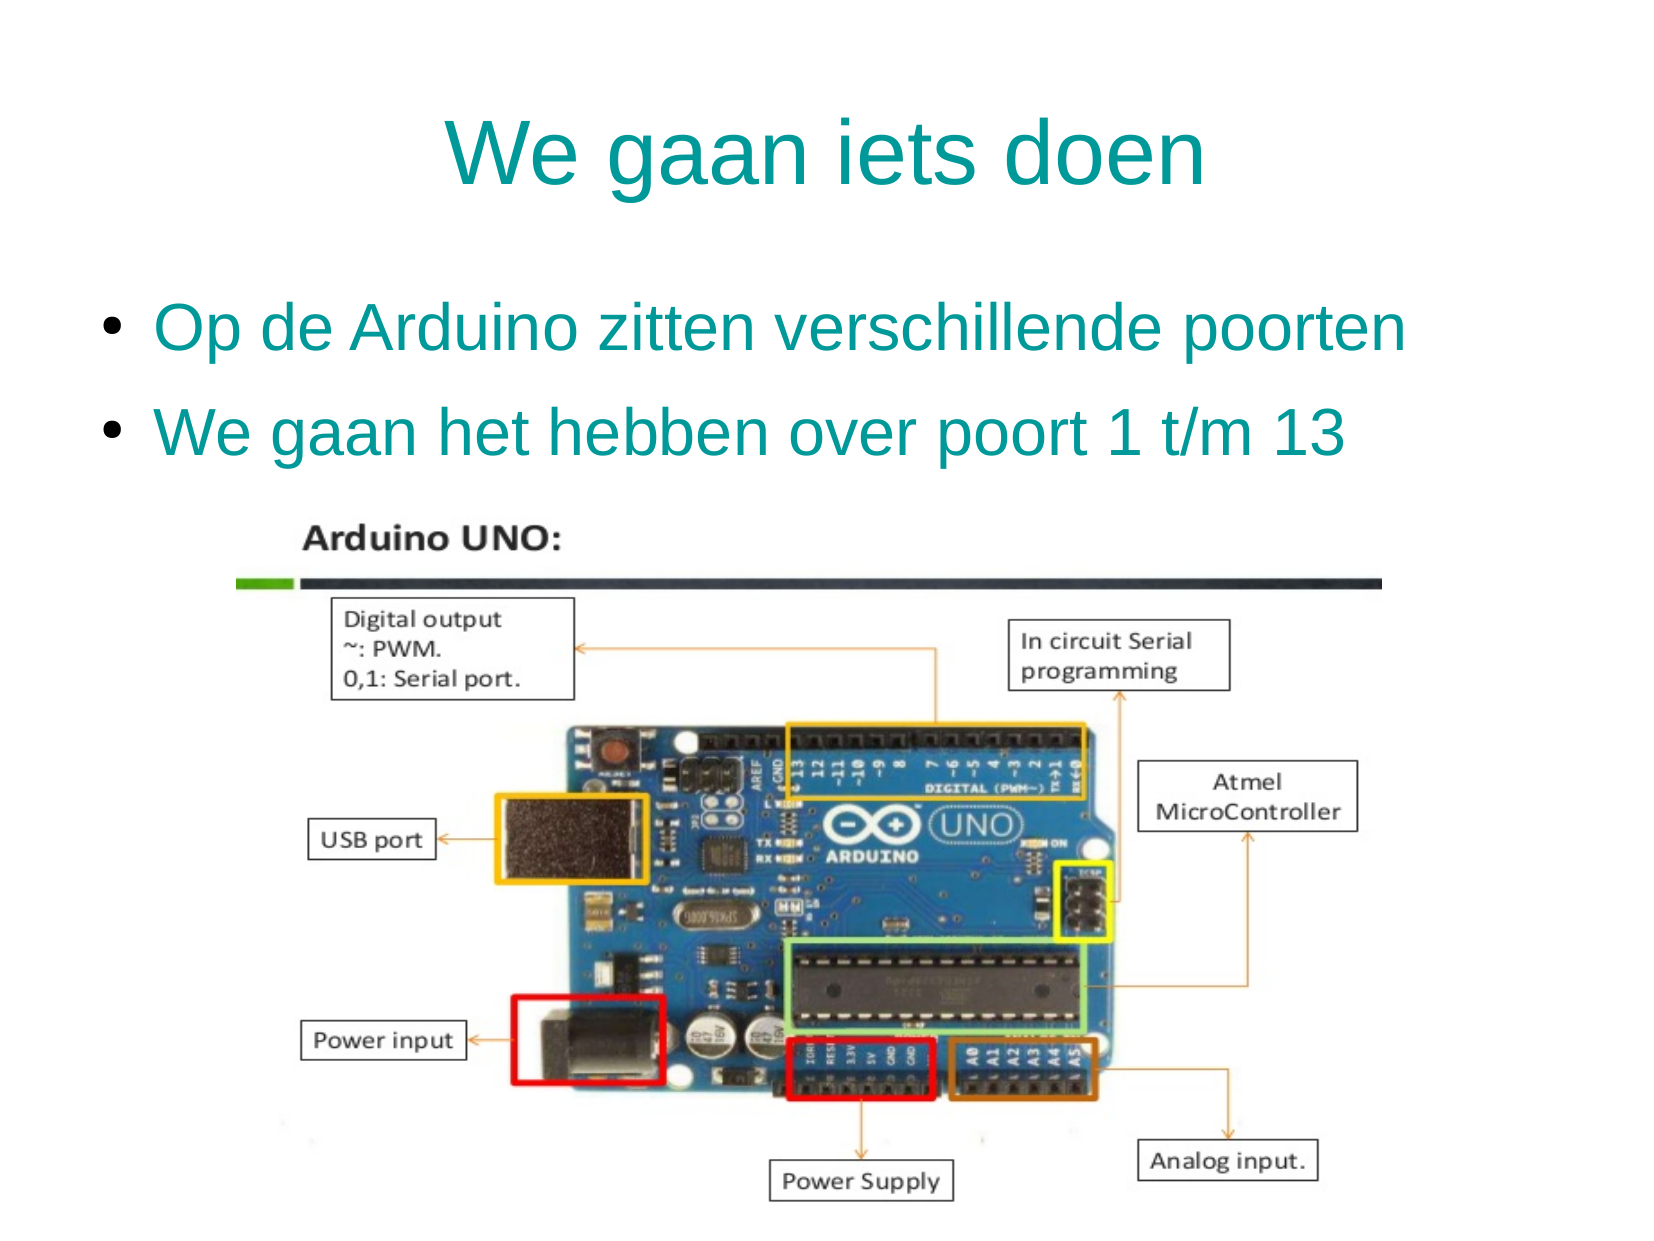

# We gaan iets doen
Op de Arduino zitten verschillende poorten
We gaan het hebben over poort 1 t/m 13